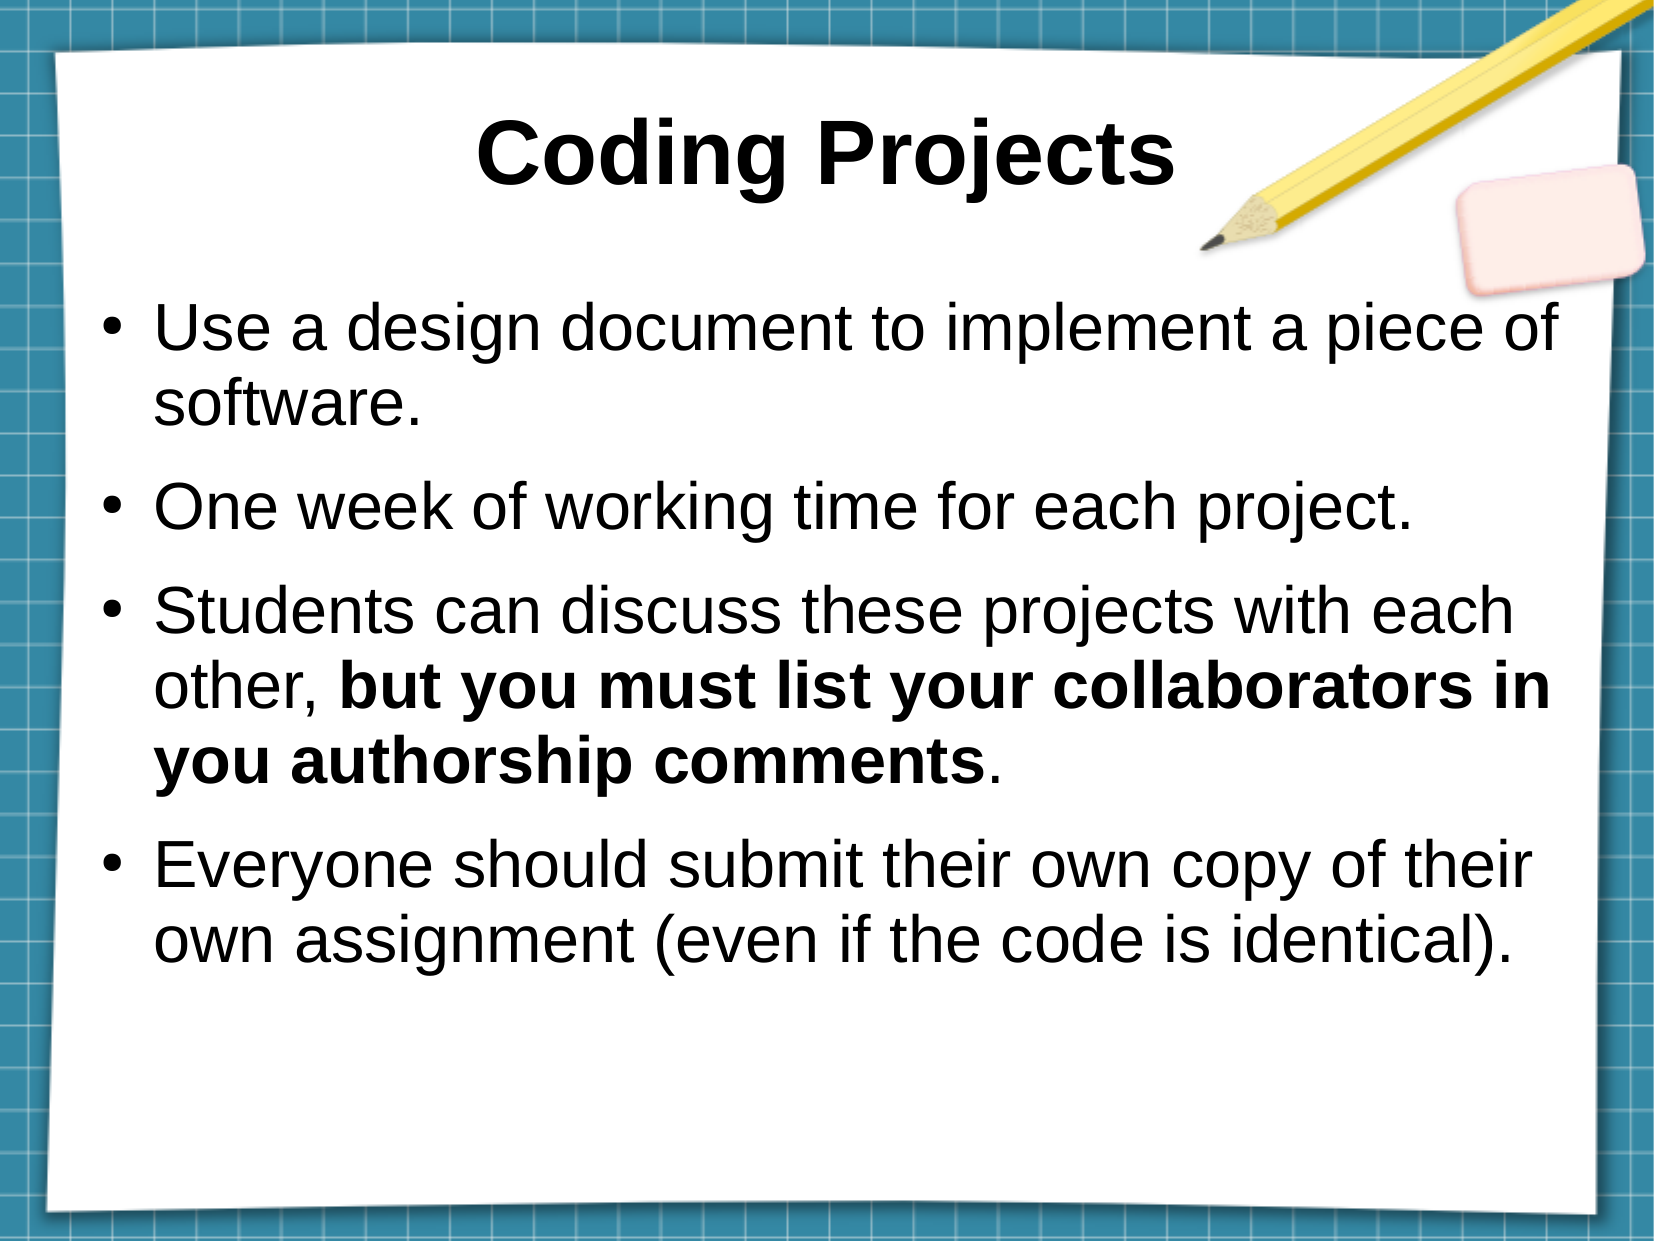

# Coding Projects
Use a design document to implement a piece of software.
One week of working time for each project.
Students can discuss these projects with each other, but you must list your collaborators in you authorship comments.
Everyone should submit their own copy of their own assignment (even if the code is identical).